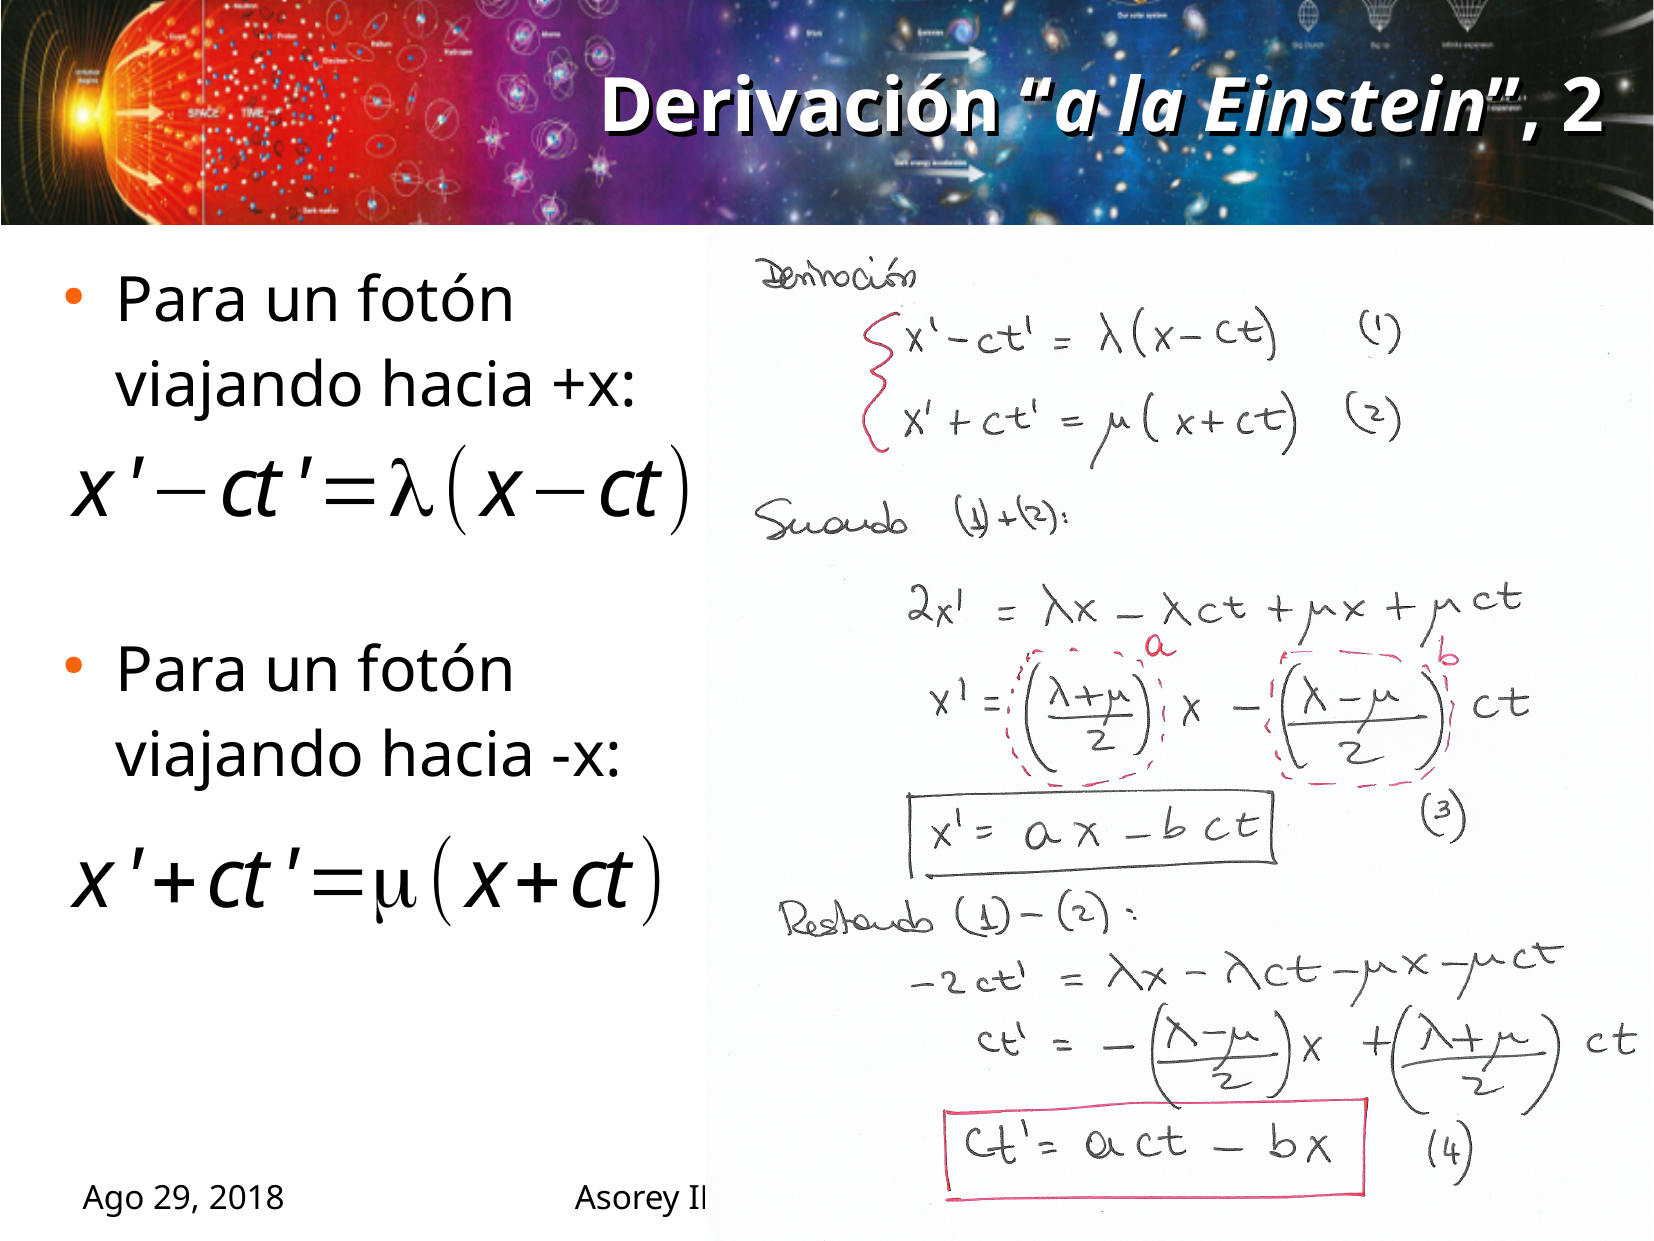

# Derivación “a la Einstein”, 2
Para un fotón viajando hacia +x:
Para un fotón viajando hacia -x:
Ago 29, 2018
Asorey IPAC 2018 U01C02 02/16
30